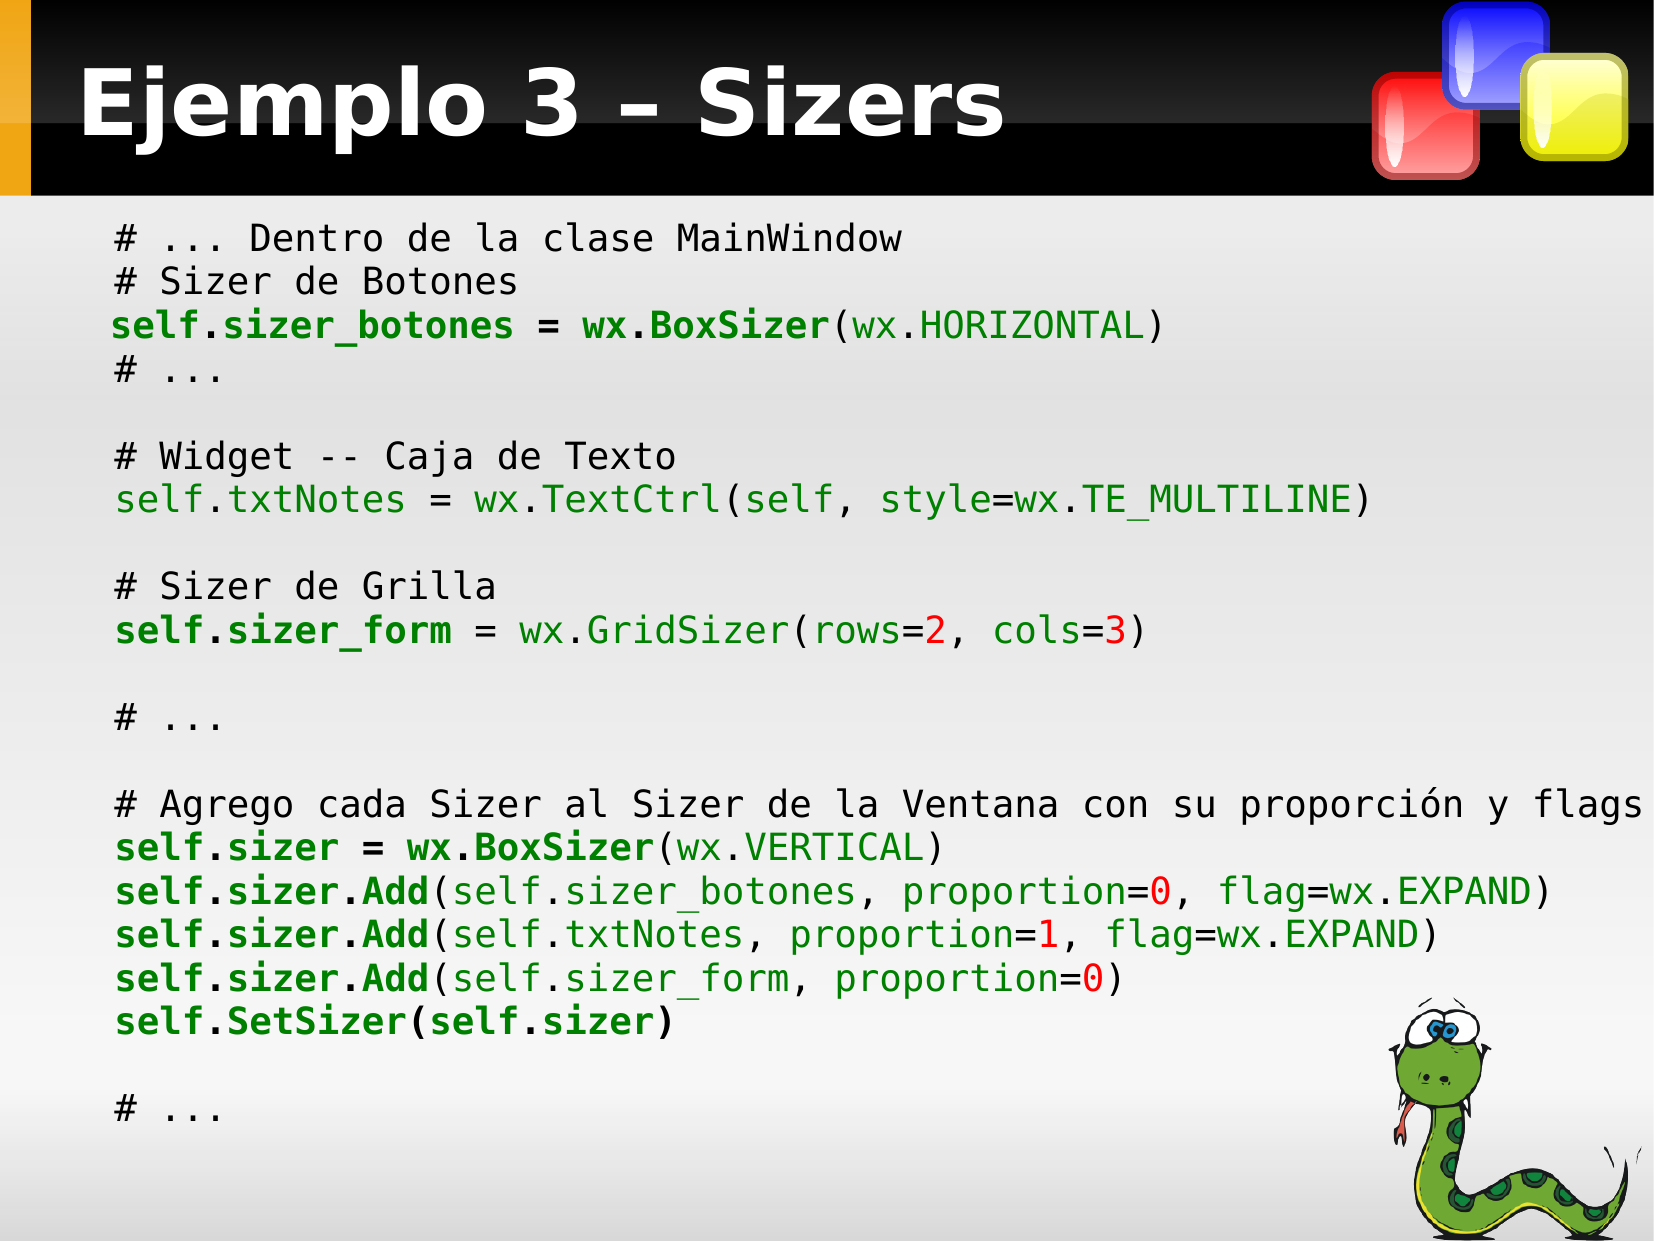

# Ejemplo 3 – Sizers
 # ... Dentro de la clase MainWindow
 # Sizer de Botones
 self.sizer_botones = wx.BoxSizer(wx.HORIZONTAL)
 # ...
 # Widget -- Caja de Texto
 self.txtNotes = wx.TextCtrl(self, style=wx.TE_MULTILINE)
 # Sizer de Grilla
 self.sizer_form = wx.GridSizer(rows=2, cols=3)
 # ...
 # Agrego cada Sizer al Sizer de la Ventana con su proporción y flags
 self.sizer = wx.BoxSizer(wx.VERTICAL)
 self.sizer.Add(self.sizer_botones, proportion=0, flag=wx.EXPAND)
 self.sizer.Add(self.txtNotes, proportion=1, flag=wx.EXPAND)
 self.sizer.Add(self.sizer_form, proportion=0)
 self.SetSizer(self.sizer)
 # ...